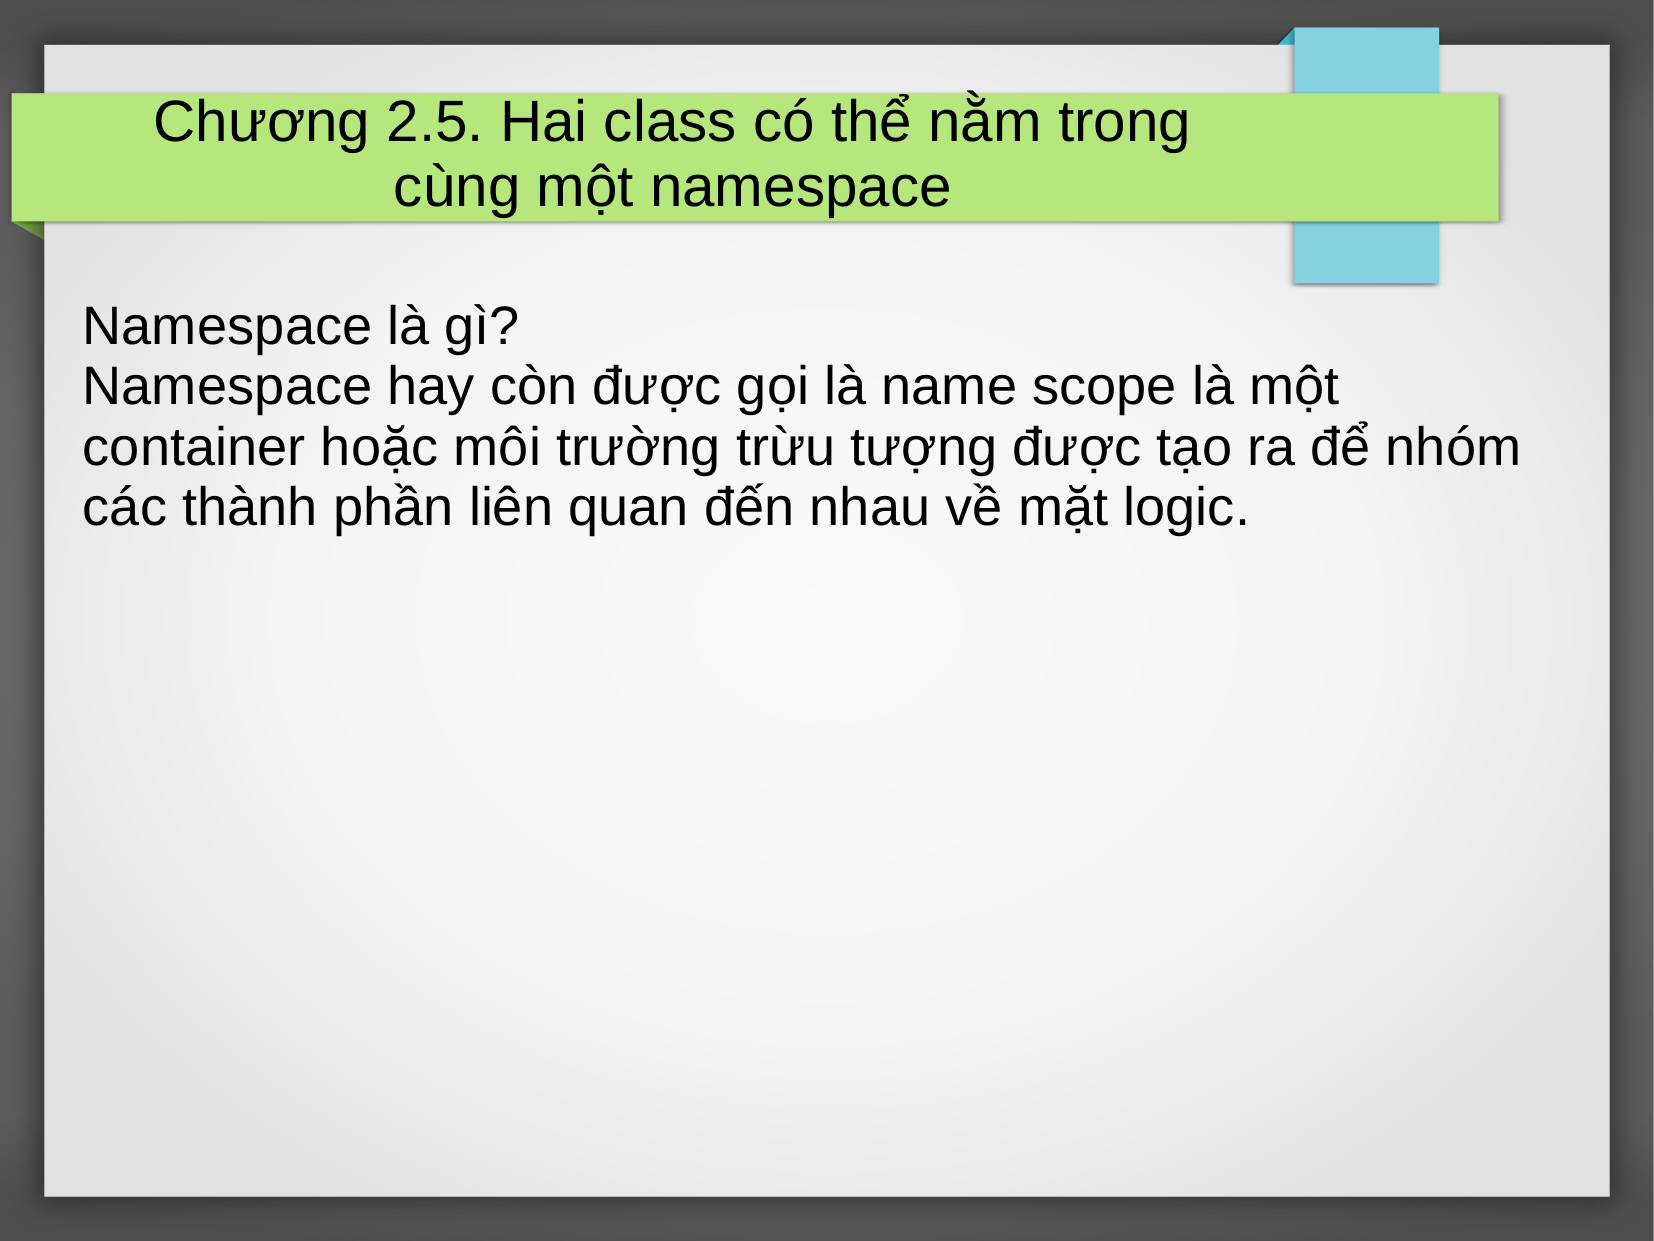

# Chương 2.5. Hai class có thể nằm trong cùng một namespace
Namespace là gì?
Namespace hay còn được gọi là name scope là một container hoặc môi trường trừu tượng được tạo ra để nhóm các thành phần liên quan đến nhau về mặt logic.